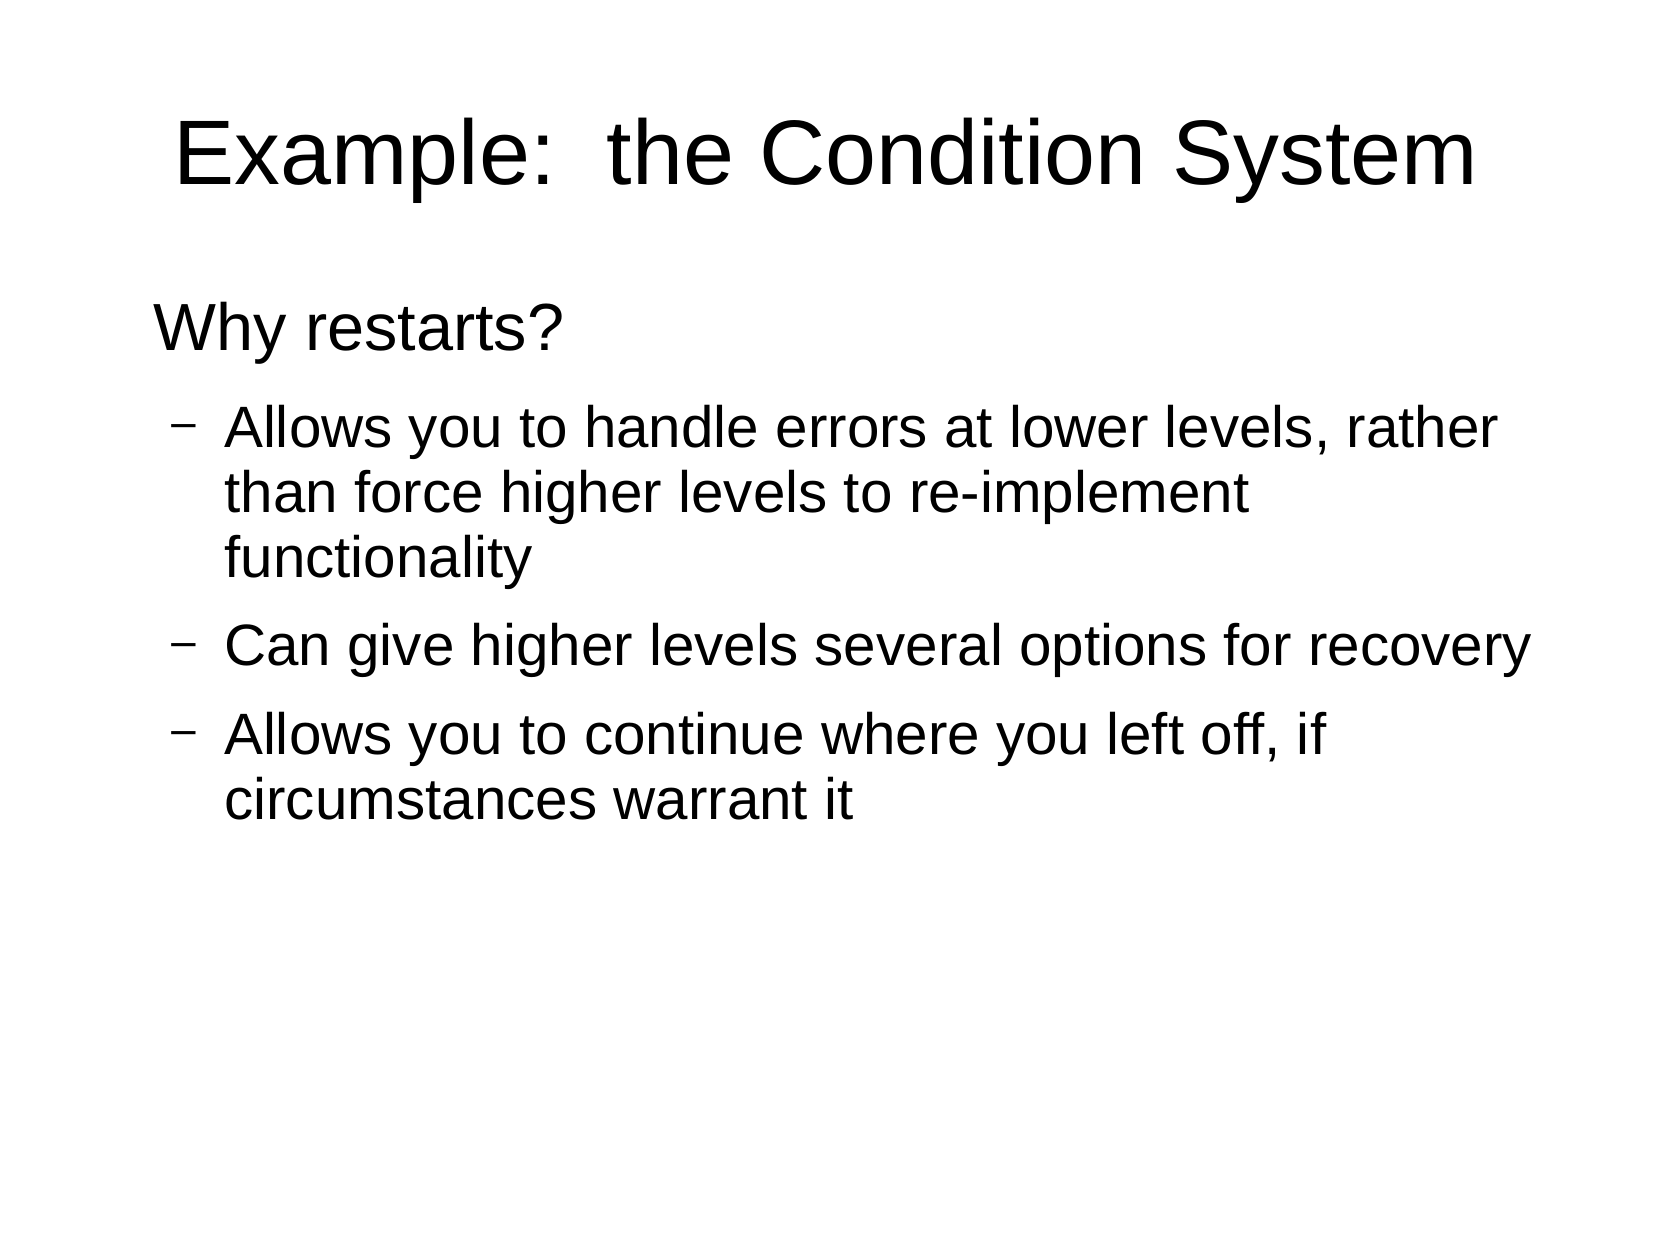

# Example: the Condition System
Why restarts?
Allows you to handle errors at lower levels, rather than force higher levels to re-implement functionality
Can give higher levels several options for recovery
Allows you to continue where you left off, if circumstances warrant it